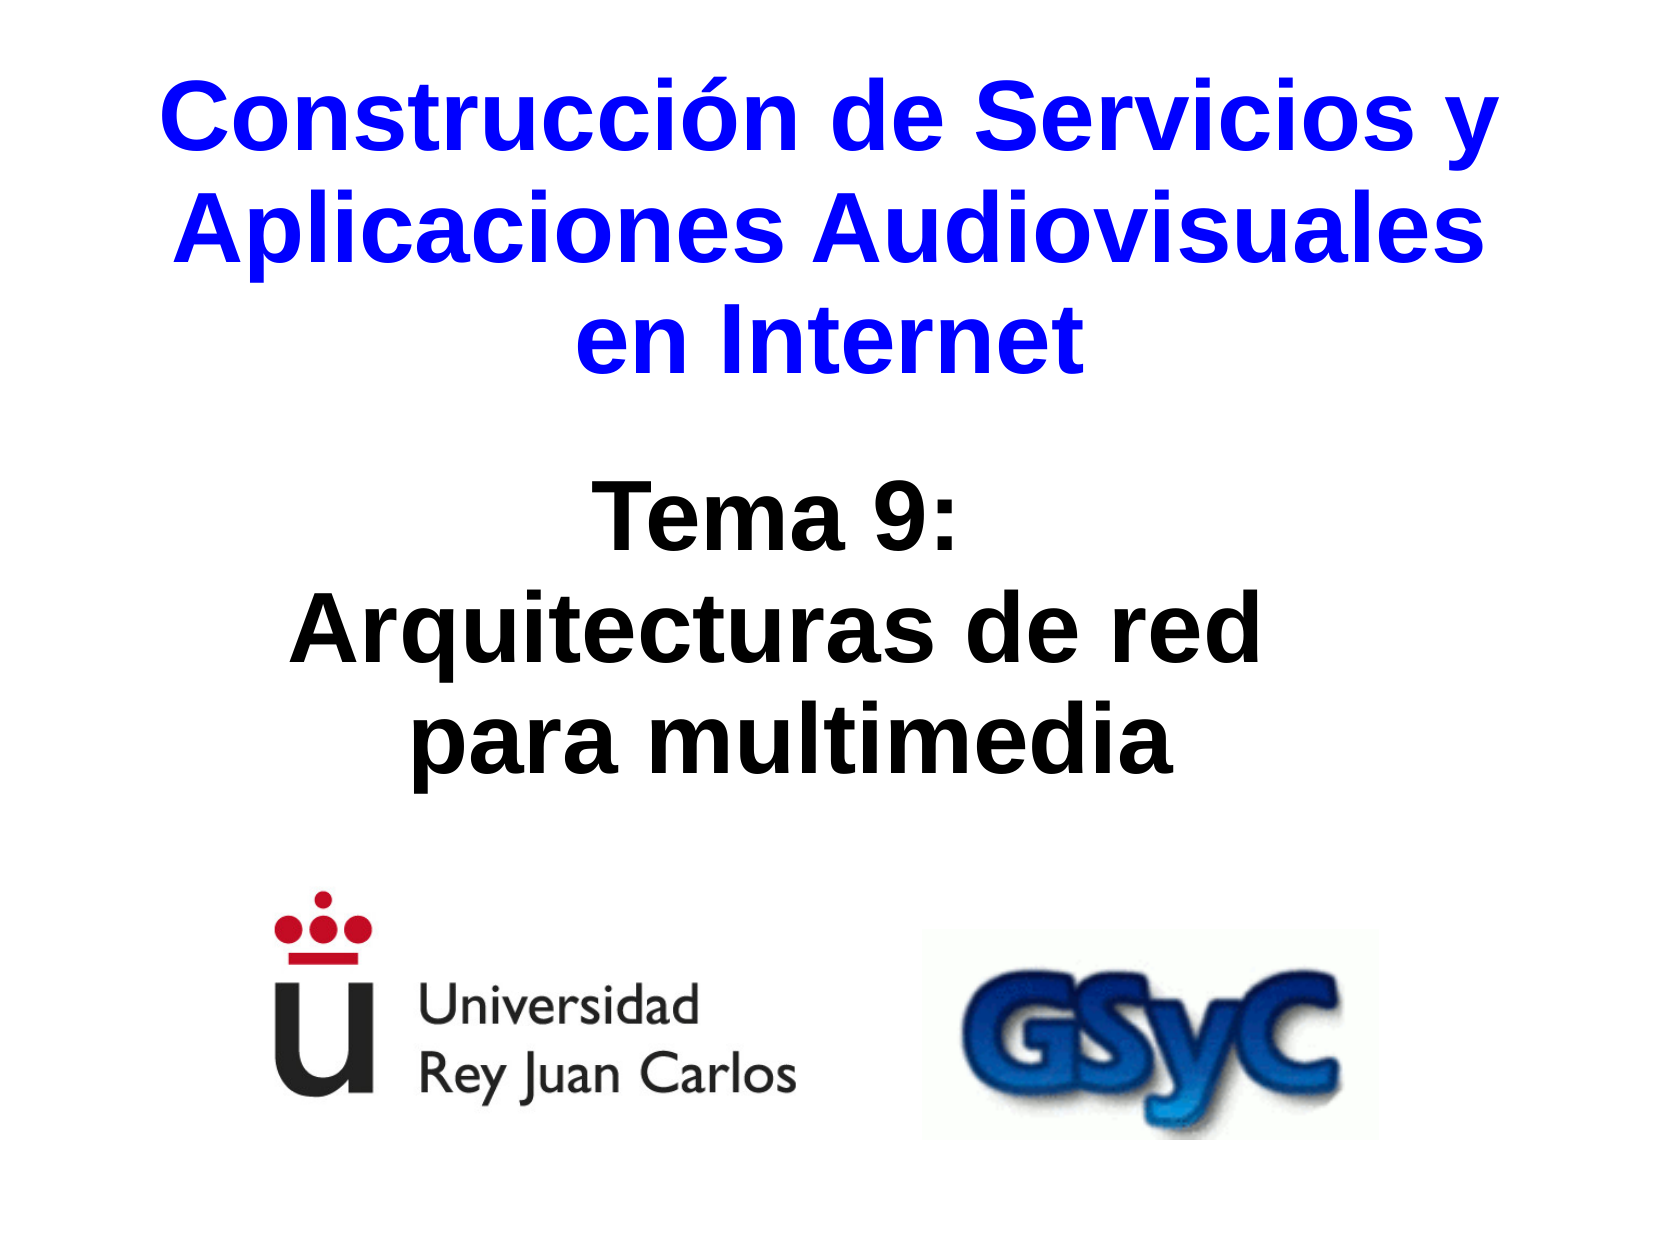

Construcción de Servicios y Aplicaciones Audiovisuales en Internet
# Tema 9: Arquitecturas de red para multimedia